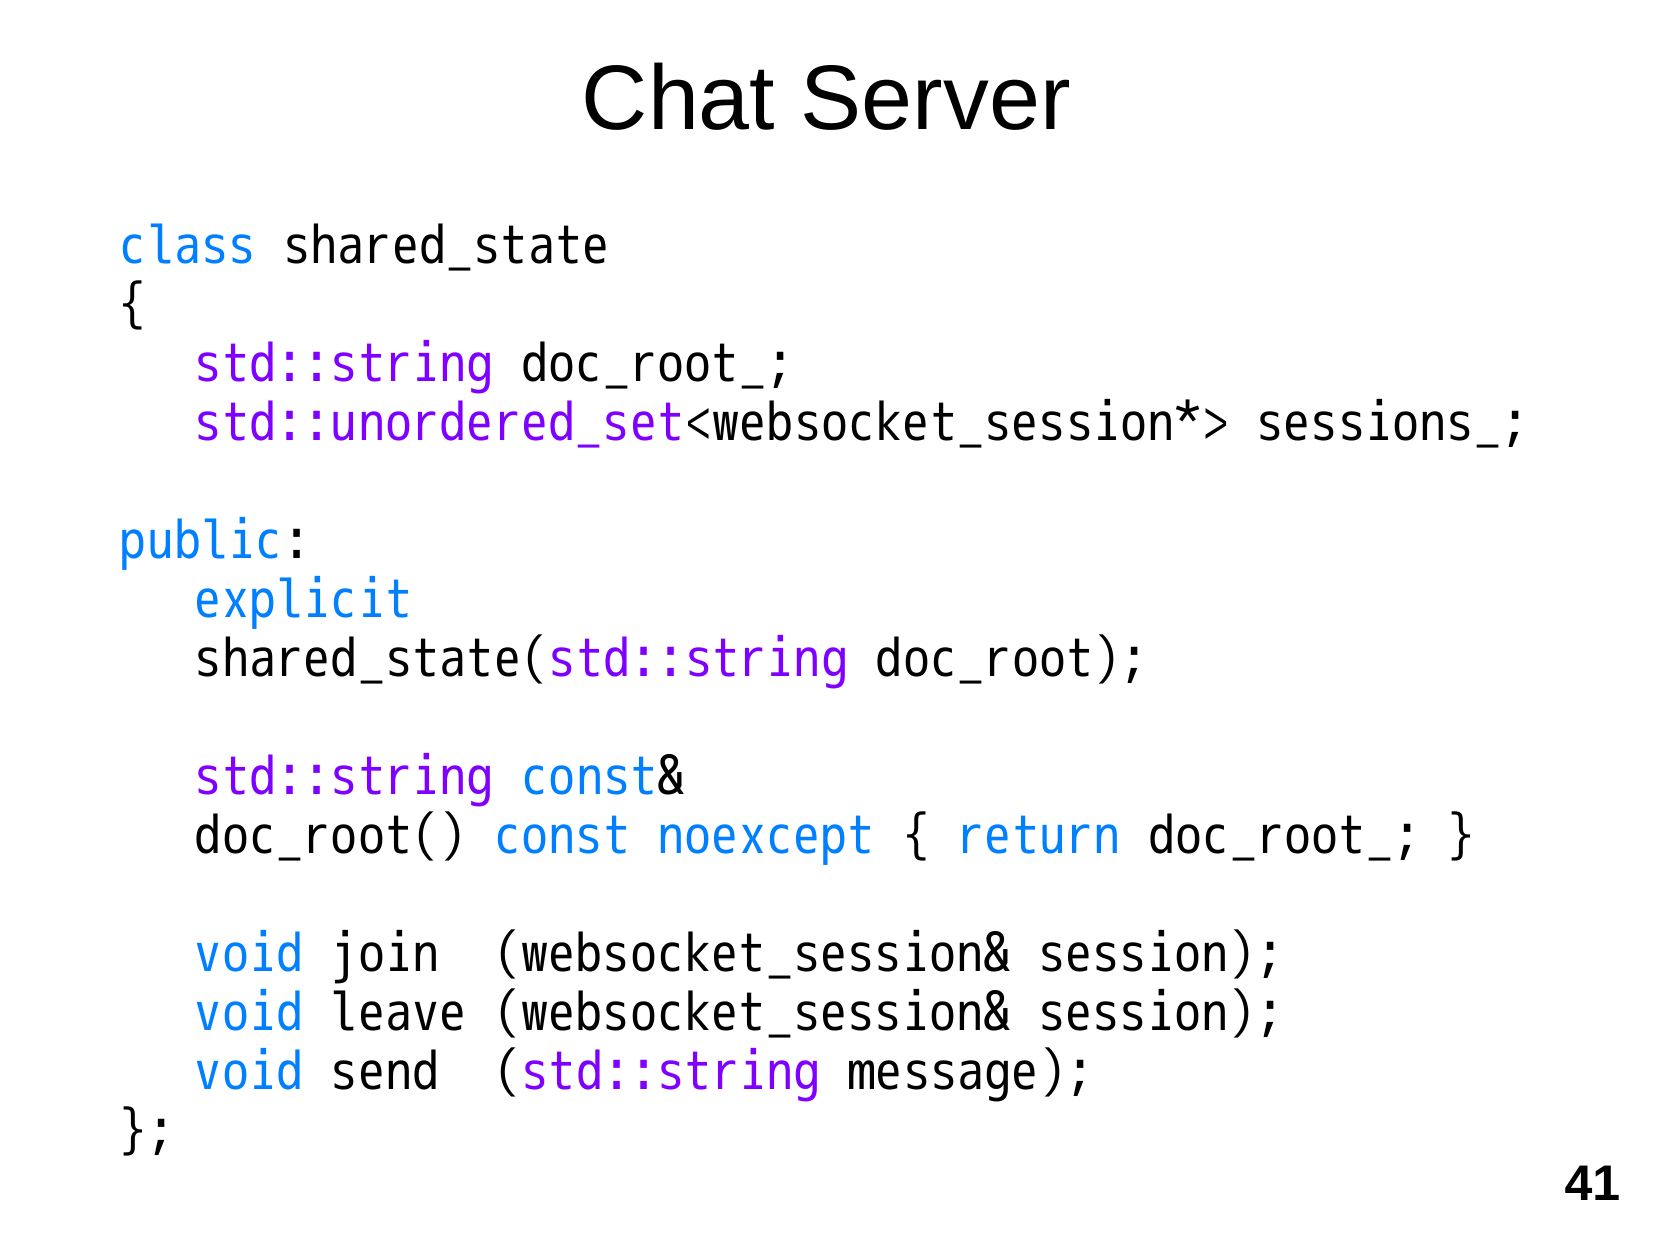

# Chat Server
class shared_state
{
	std::string doc_root_;
	std::unordered_set<websocket_session*> sessions_;
public:
	explicit
	shared_state(std::string doc_root);
	std::string const&
	doc_root() const noexcept { return doc_root_; }
	void join (websocket_session& session);
	void leave (websocket_session& session);
	void send (std::string message);
};
41